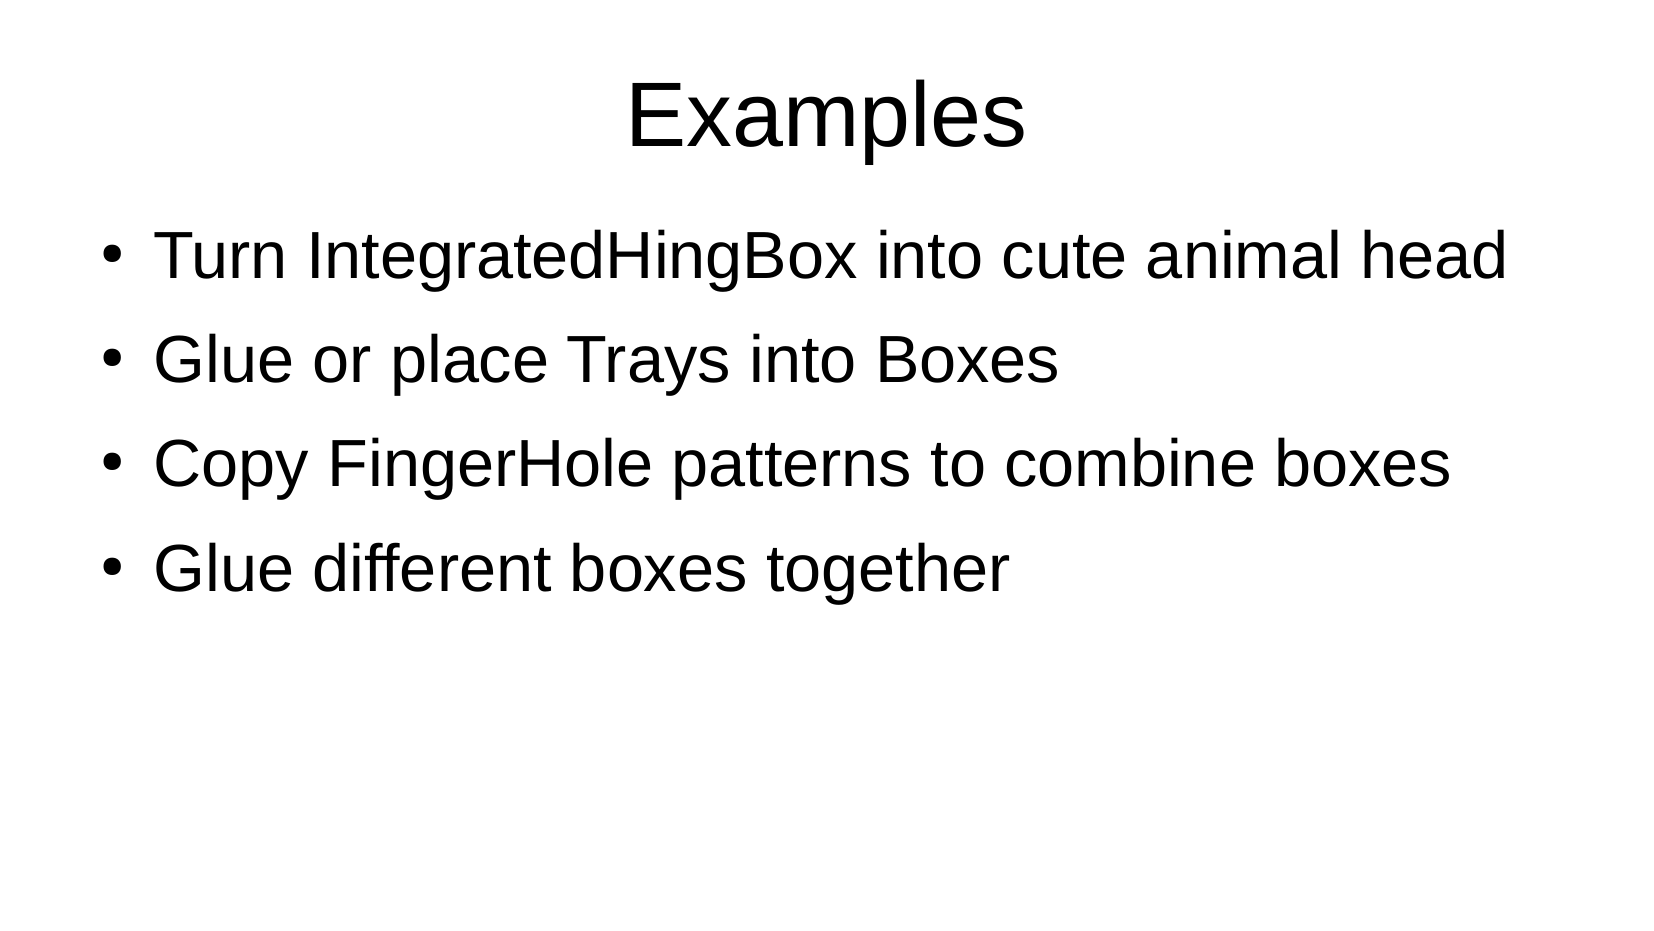

# Examples
Turn IntegratedHingBox into cute animal head
Glue or place Trays into Boxes
Copy FingerHole patterns to combine boxes
Glue different boxes together